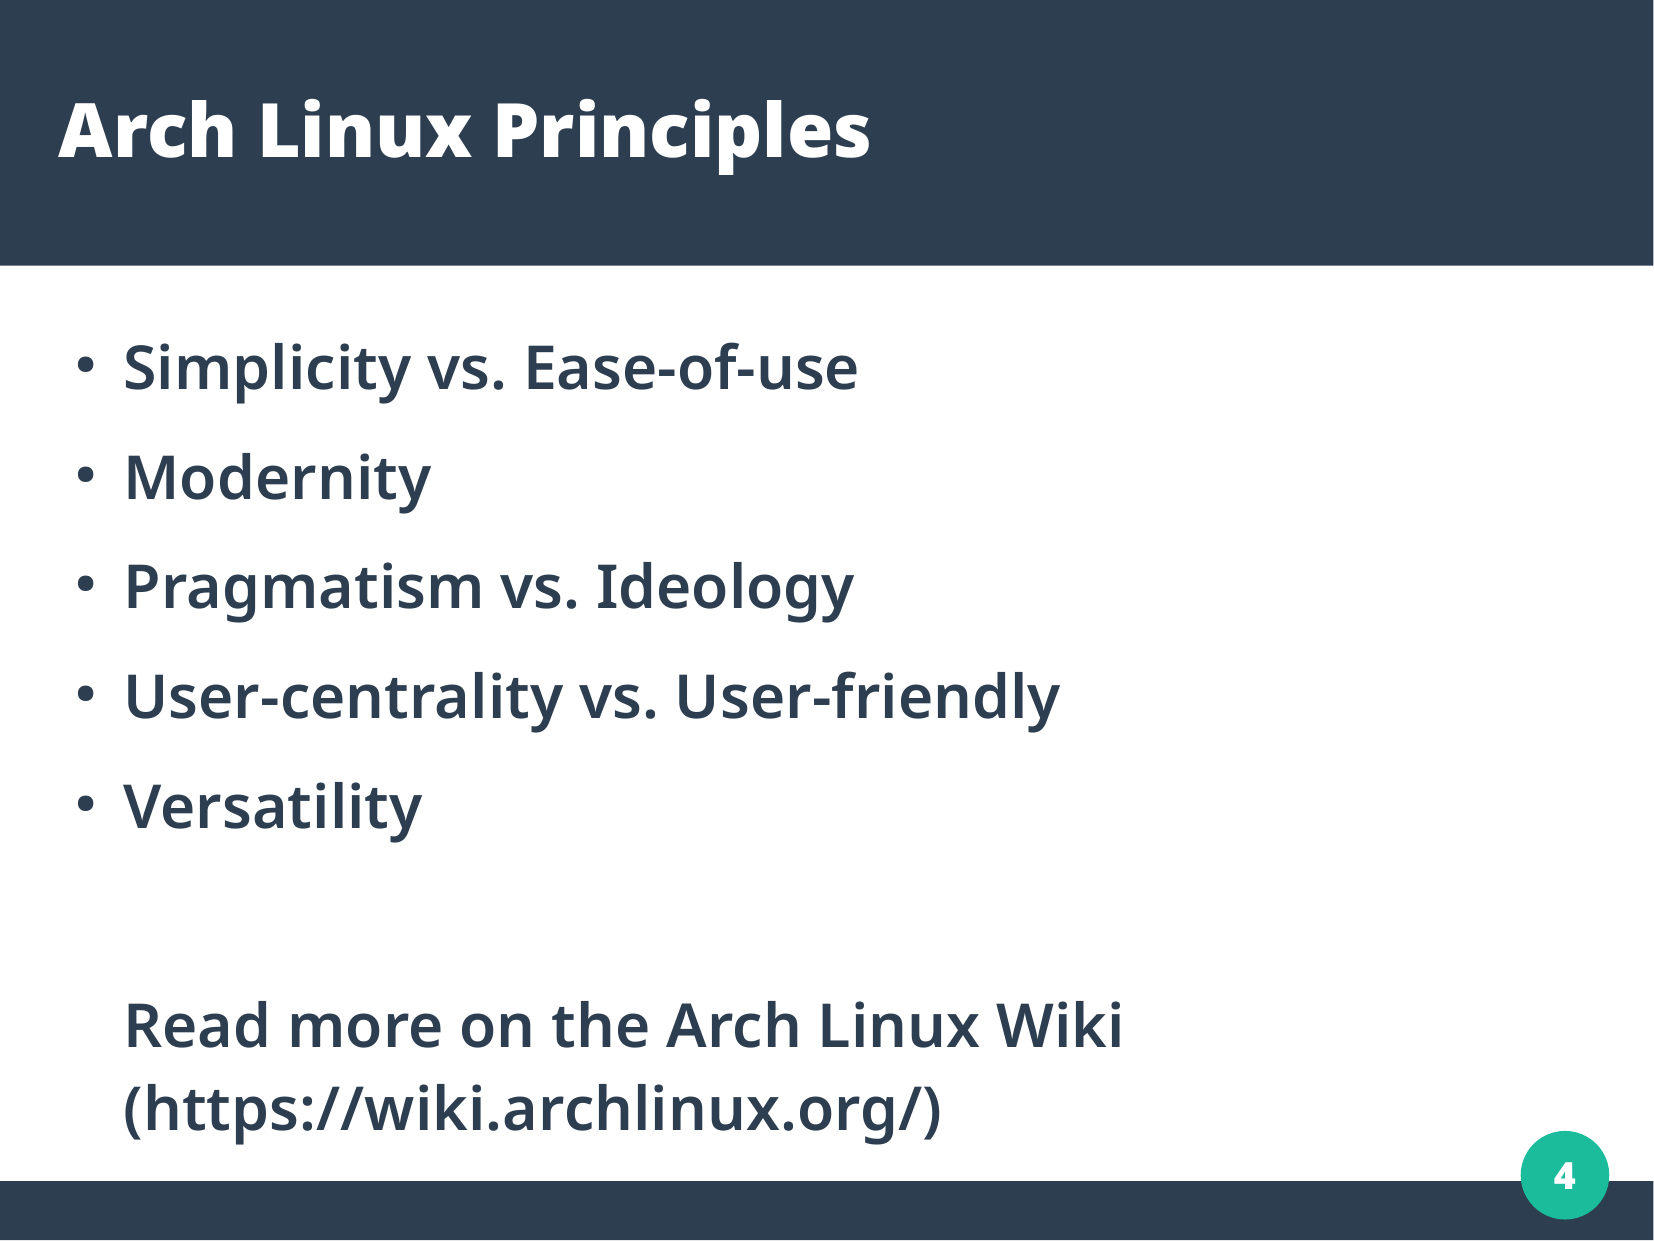

# Arch Linux Principles
Simplicity vs. Ease-of-use
Modernity
Pragmatism vs. Ideology
User-centrality vs. User-friendly
Versatility
Read more on the Arch Linux Wiki (https://wiki.archlinux.org/)
4